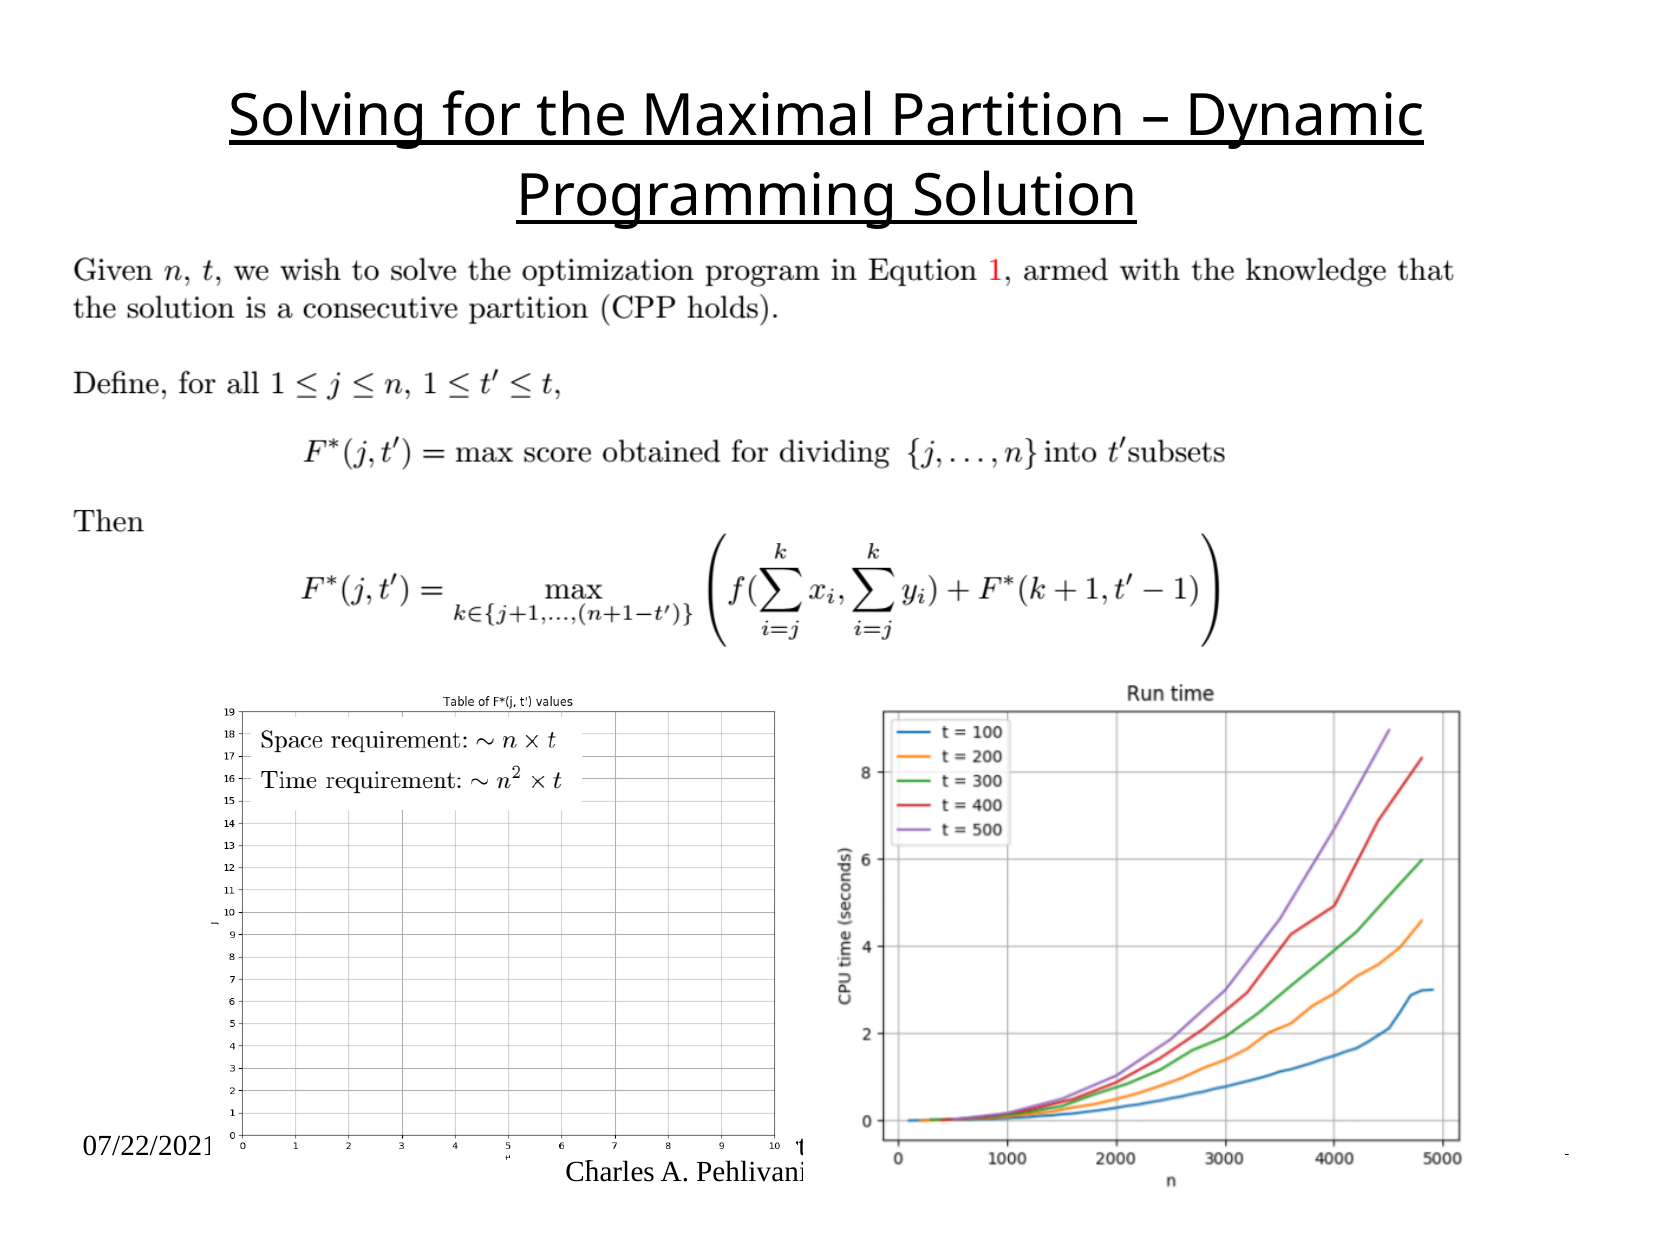

# Solving for the Maximal Partition – Dynamic Programming Solution
07/22/2021
Optimization of Partition Scan Statistics, Charles A. Pehlivanian, Daniel B. Neill
21